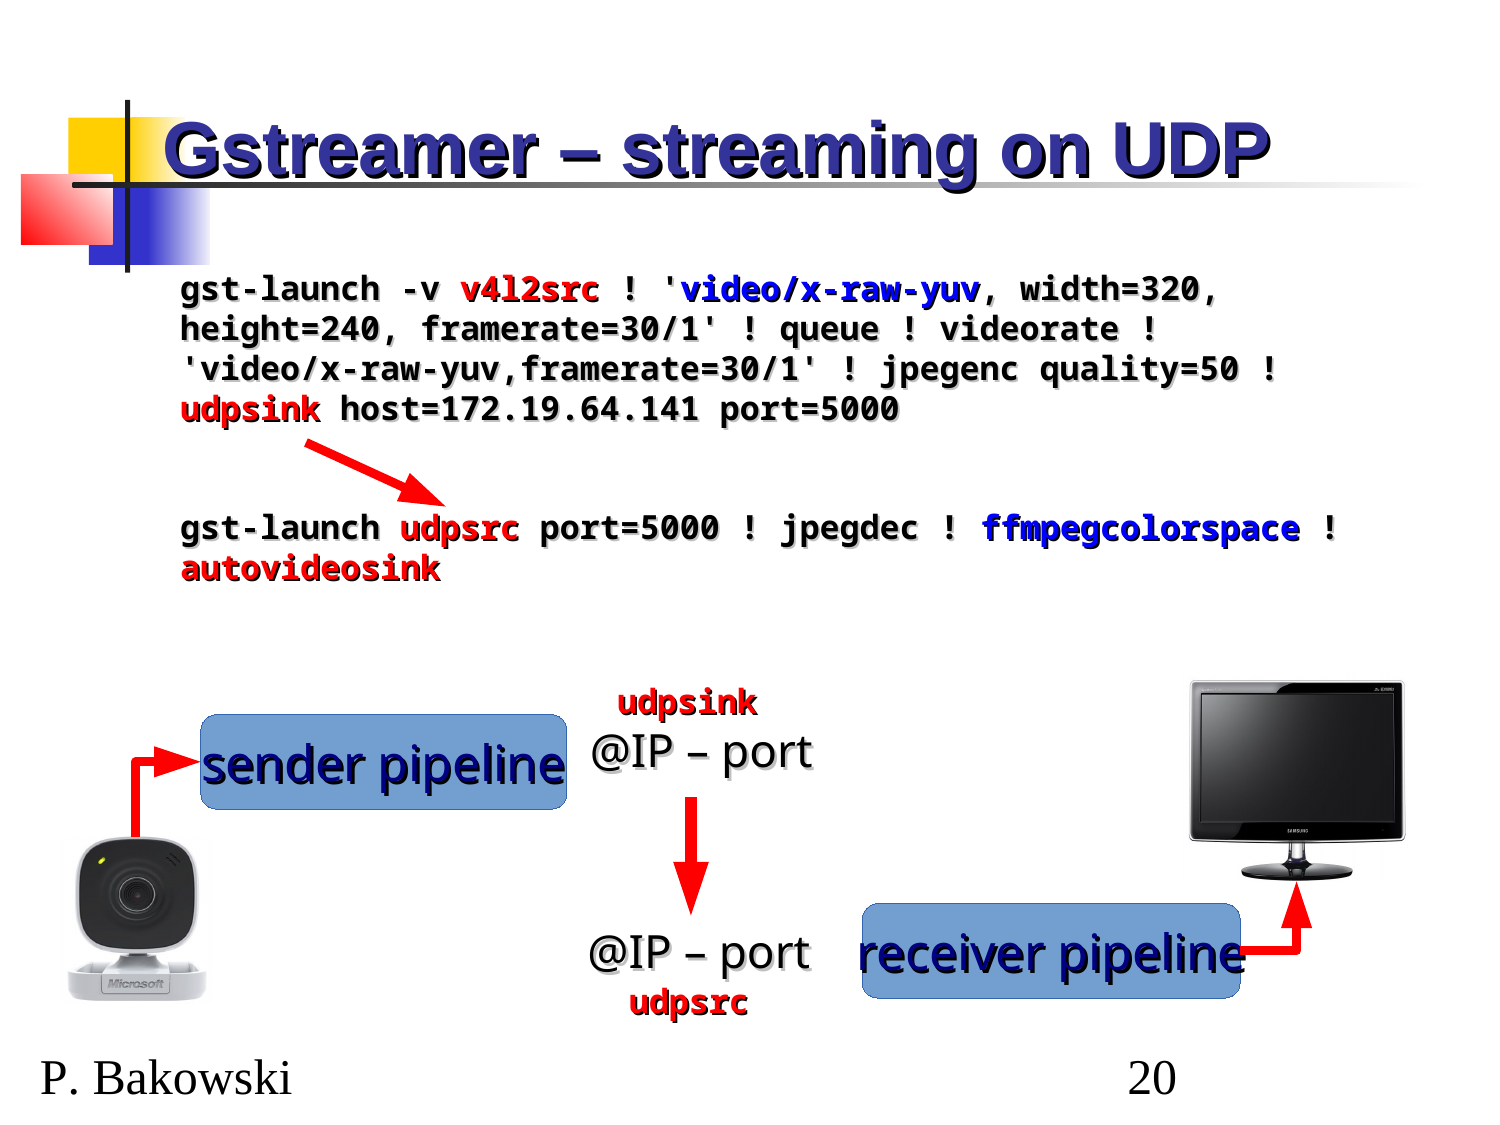

# Gstreamer – streaming on UDP
gst-launch -v v4l2src ! 'video/x-raw-yuv, width=320, height=240, framerate=30/1' ! queue ! videorate ! 'video/x-raw-yuv,framerate=30/1' ! jpegenc quality=50 !
udpsink host=172.19.64.141 port=5000
gst-launch udpsrc port=5000 ! jpegdec ! ffmpegcolorspace ! autovideosink
udpsink
sender pipeline
@IP – port
receiver pipeline
@IP – port
udpsrc
P.Bakowski
20